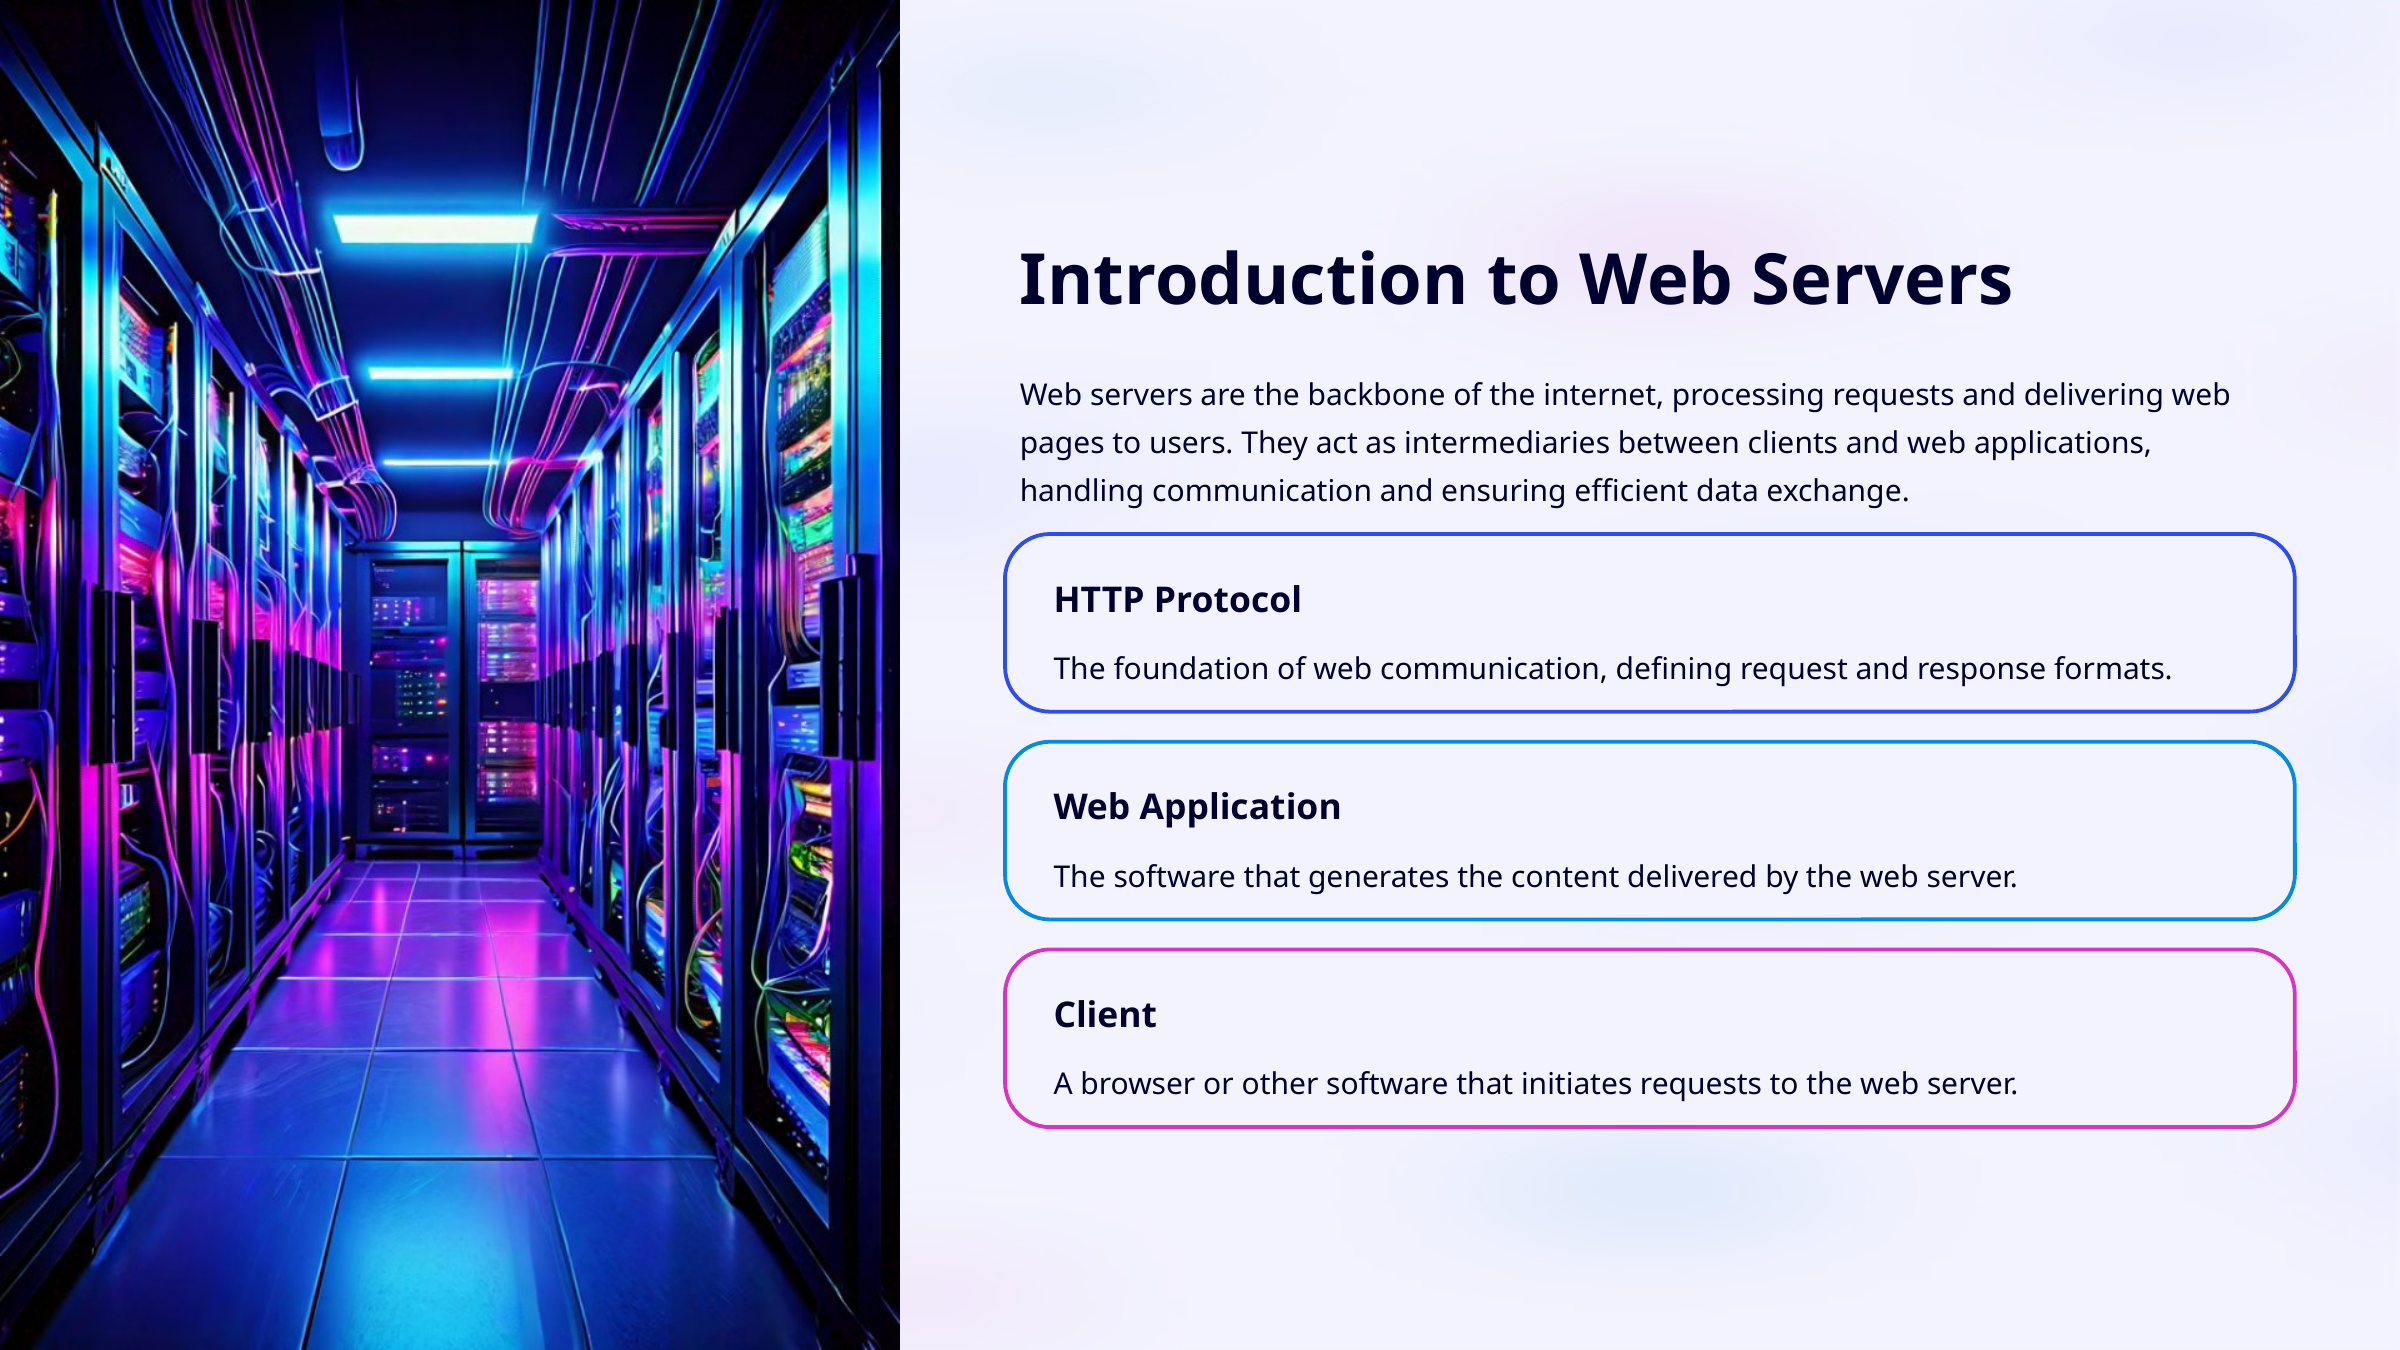

Introduction to Web Servers
Web servers are the backbone of the internet, processing requests and delivering web pages to users. They act as intermediaries between clients and web applications, handling communication and ensuring efficient data exchange.
HTTP Protocol
The foundation of web communication, defining request and response formats.
Web Application
The software that generates the content delivered by the web server.
Client
A browser or other software that initiates requests to the web server.